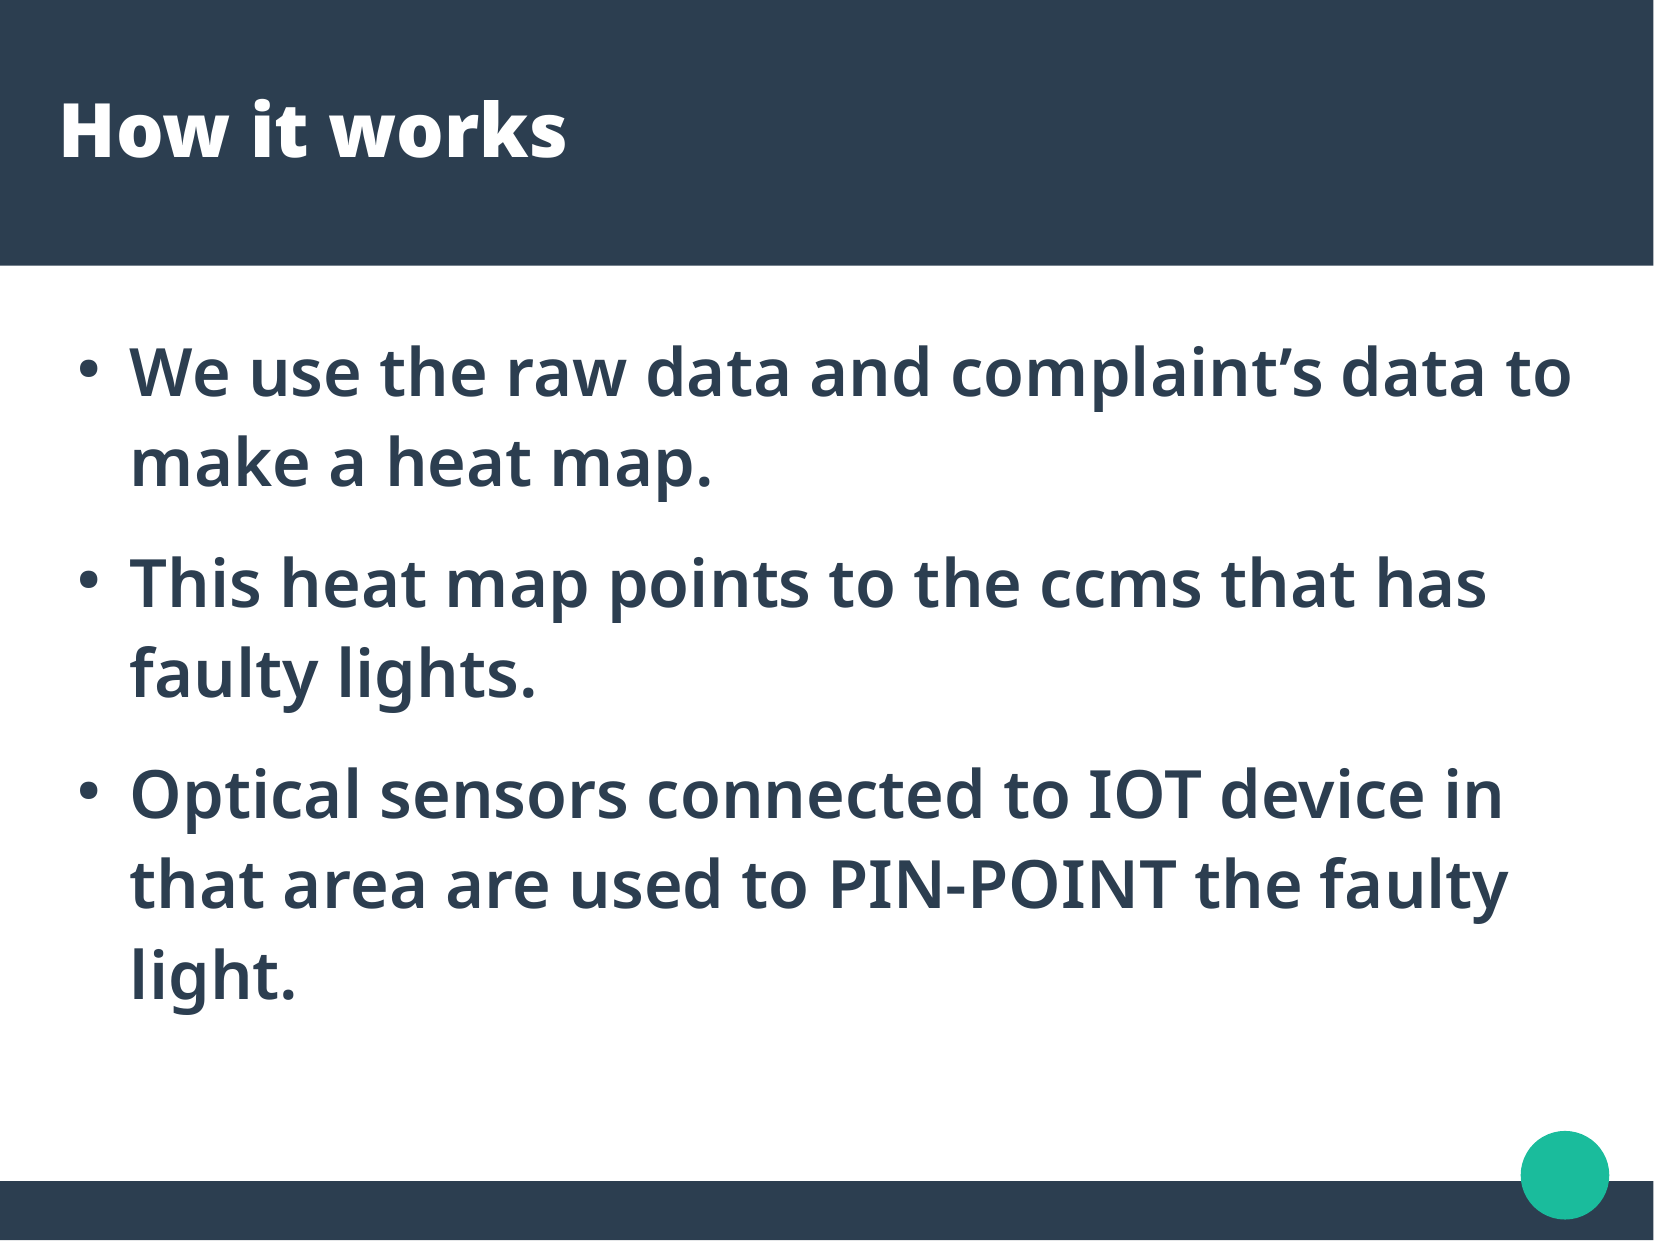

# How it works
We use the raw data and complaint’s data to make a heat map.
This heat map points to the ccms that has faulty lights.
Optical sensors connected to IOT device in that area are used to PIN-POINT the faulty light.